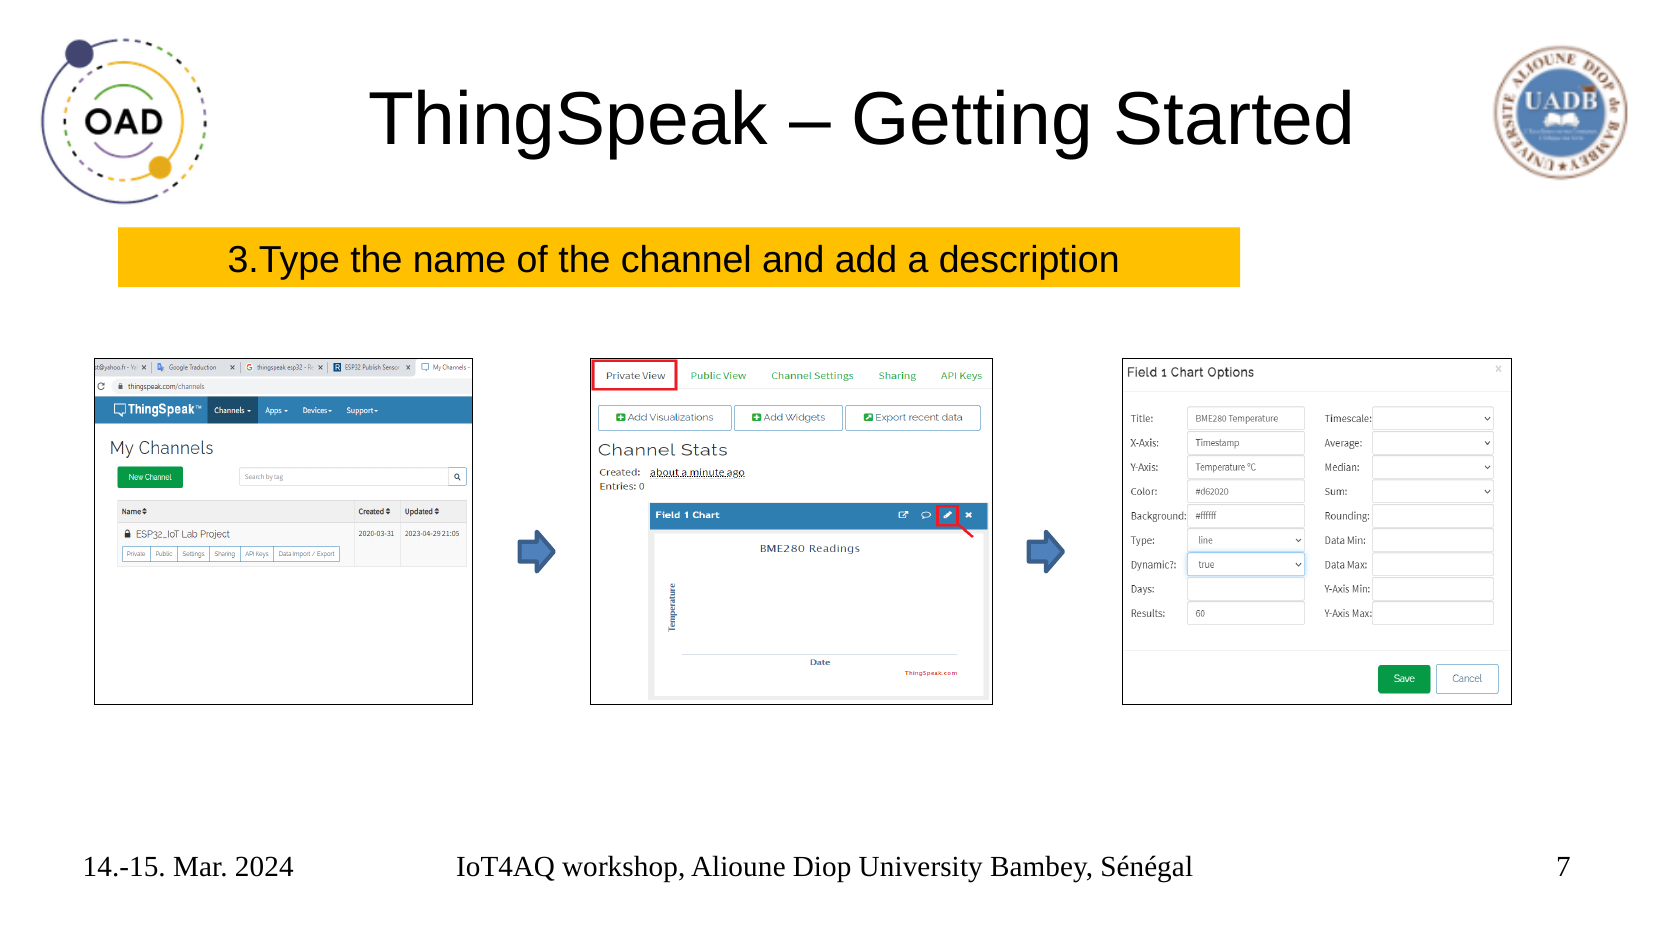

# ThingSpeak – Getting Started
3.Type the name of the channel and add a description
14.-15. Mar. 2024
IoT4AQ workshop, Alioune Diop University Bambey, Sénégal